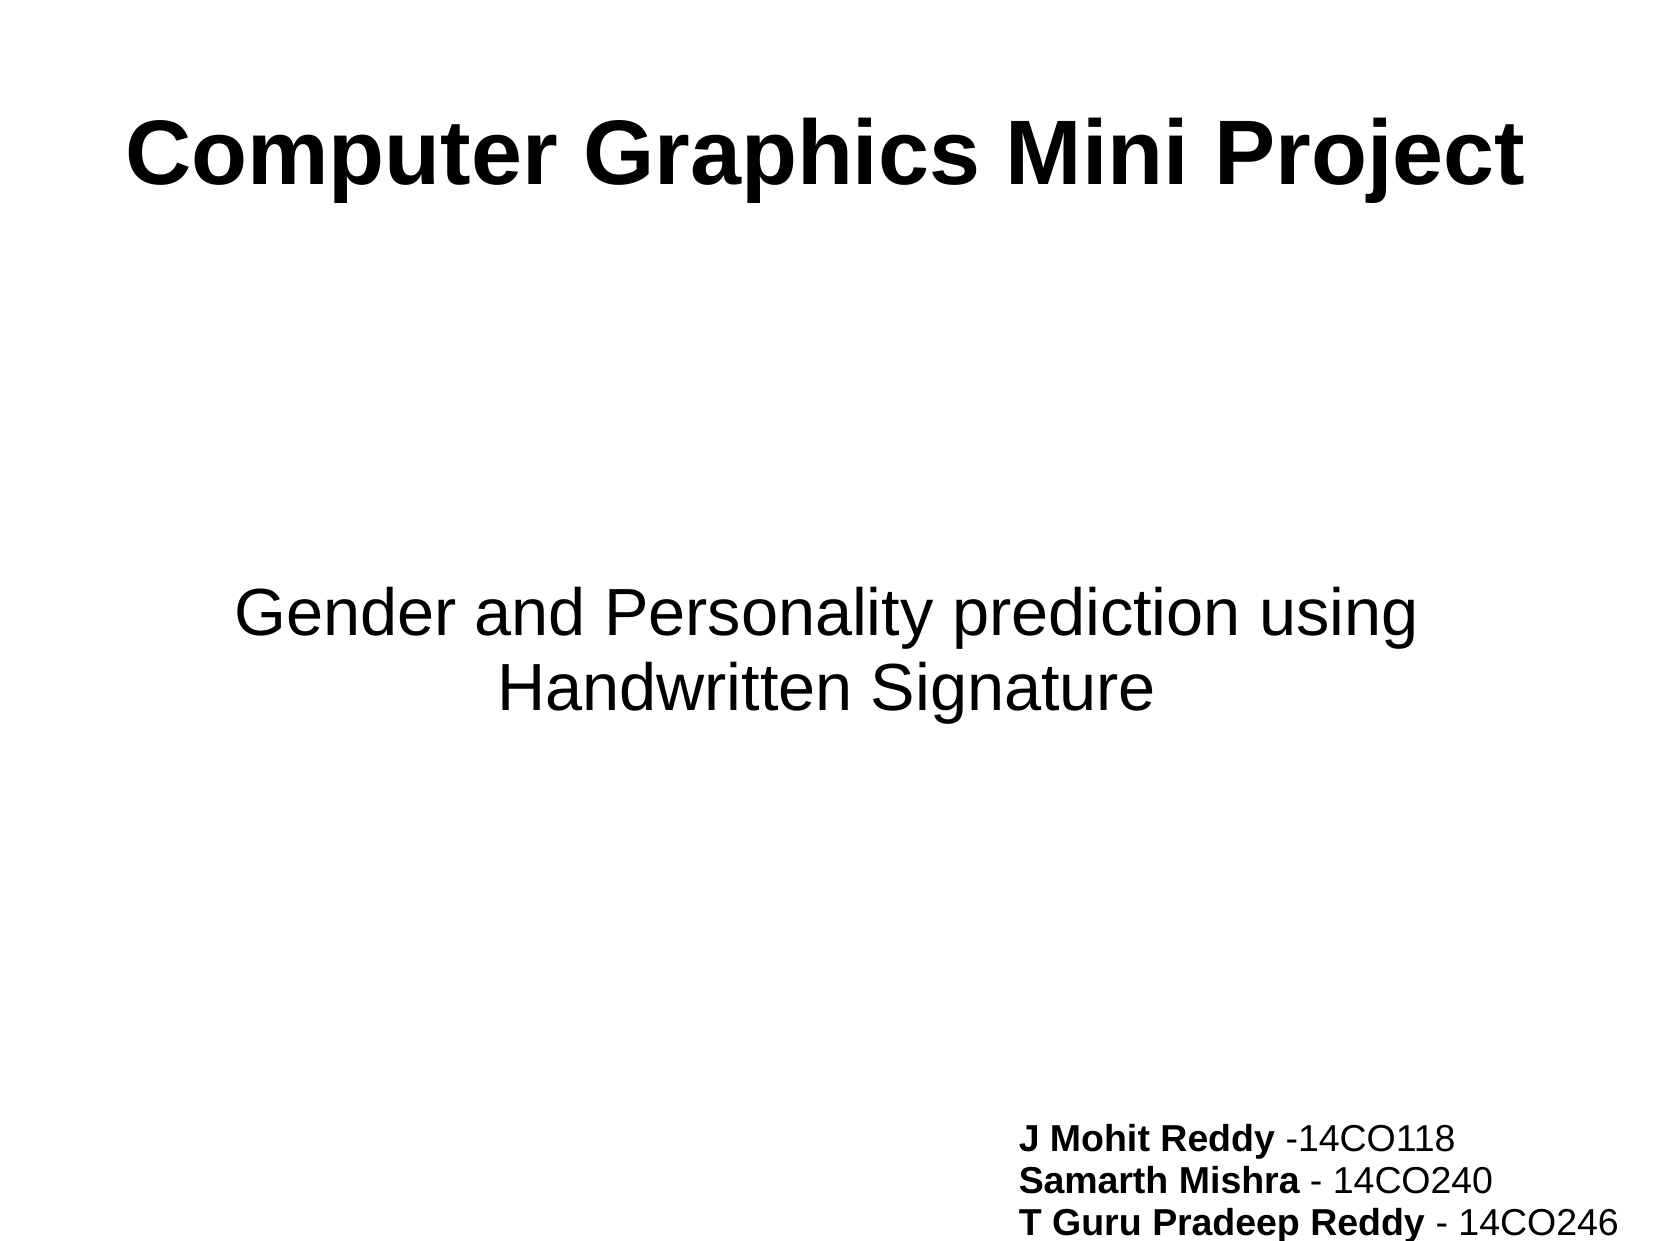

# Computer Graphics Mini Project
Gender and Personality prediction using Handwritten Signature
J Mohit Reddy -14CO118
Samarth Mishra - 14CO240
T Guru Pradeep Reddy - 14CO246